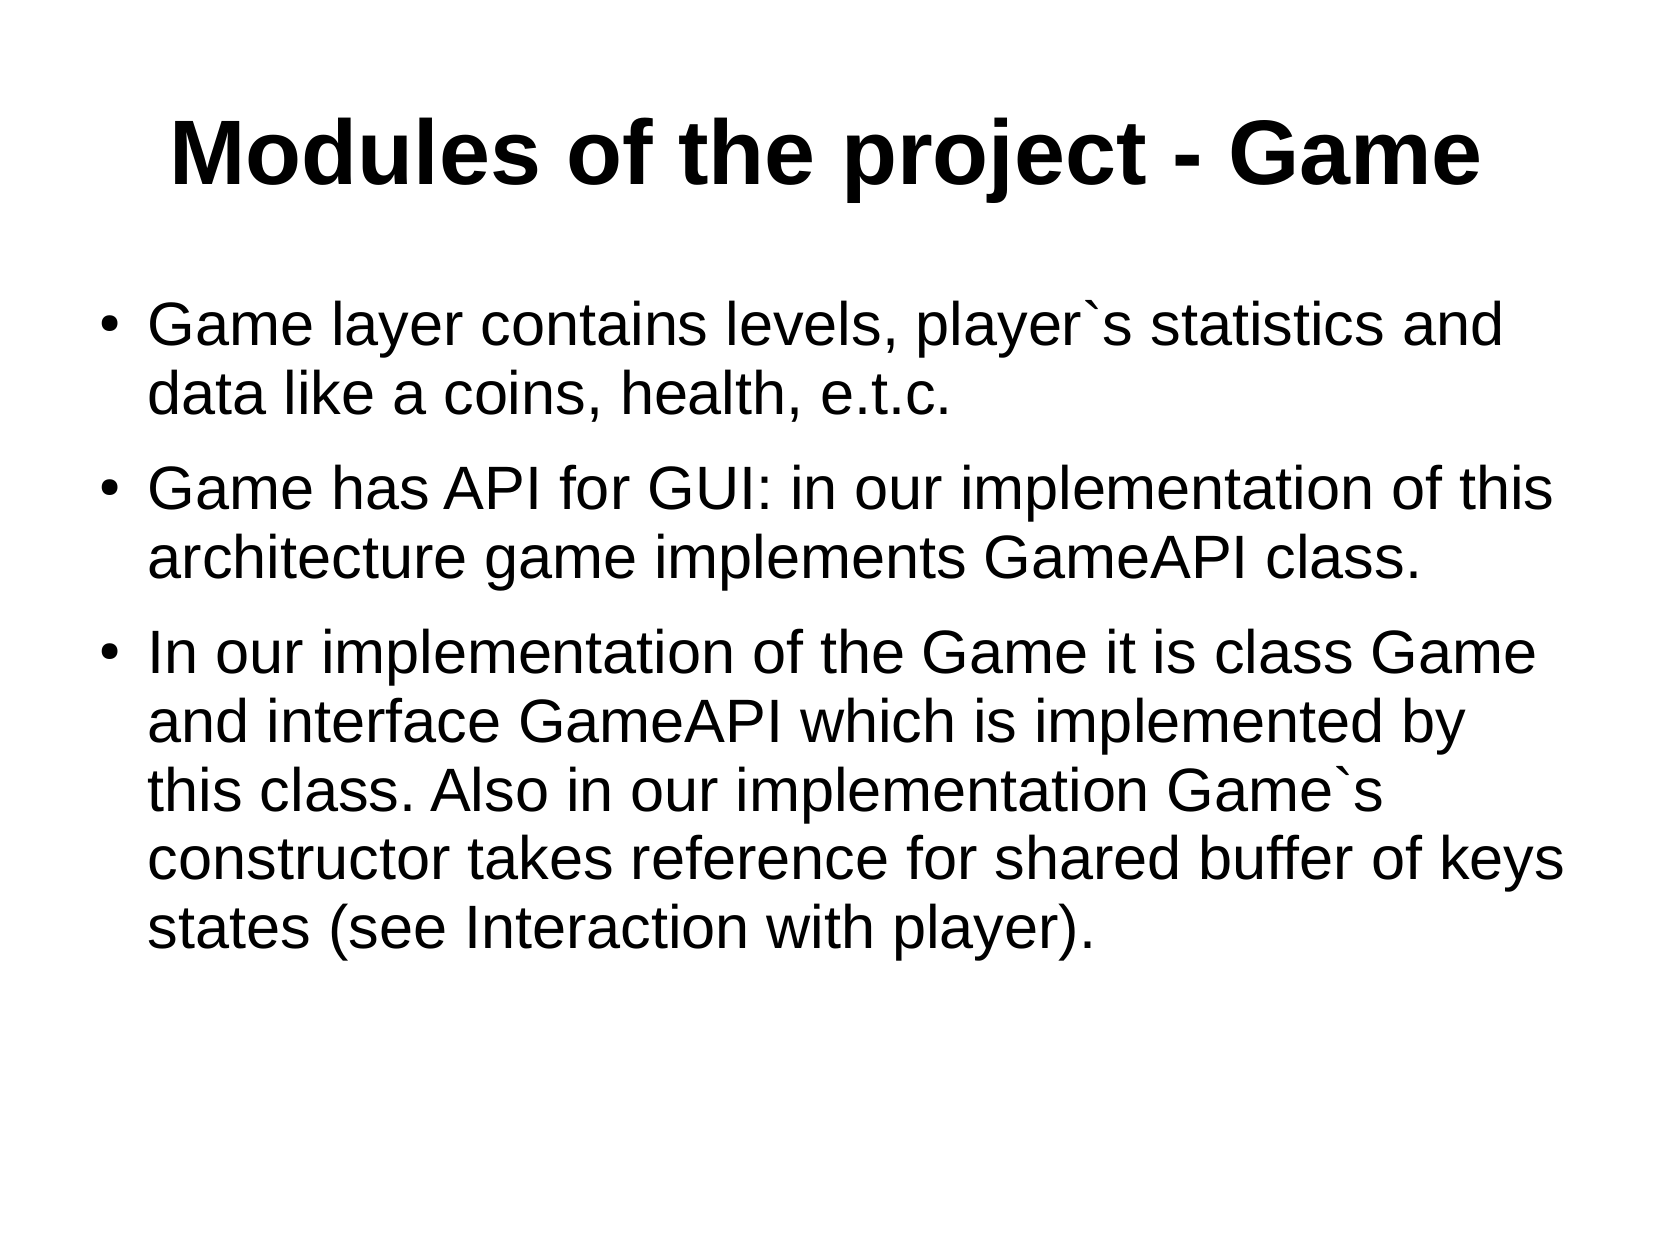

# Modules of the project - Game
Game layer contains levels, player`s statistics and data like a coins, health, e.t.c.
Game has API for GUI: in our implementation of this architecture game implements GameAPI class.
In our implementation of the Game it is class Game and interface GameAPI which is implemented by this class. Also in our implementation Game`s constructor takes reference for shared buffer of keys states (see Interaction with player).